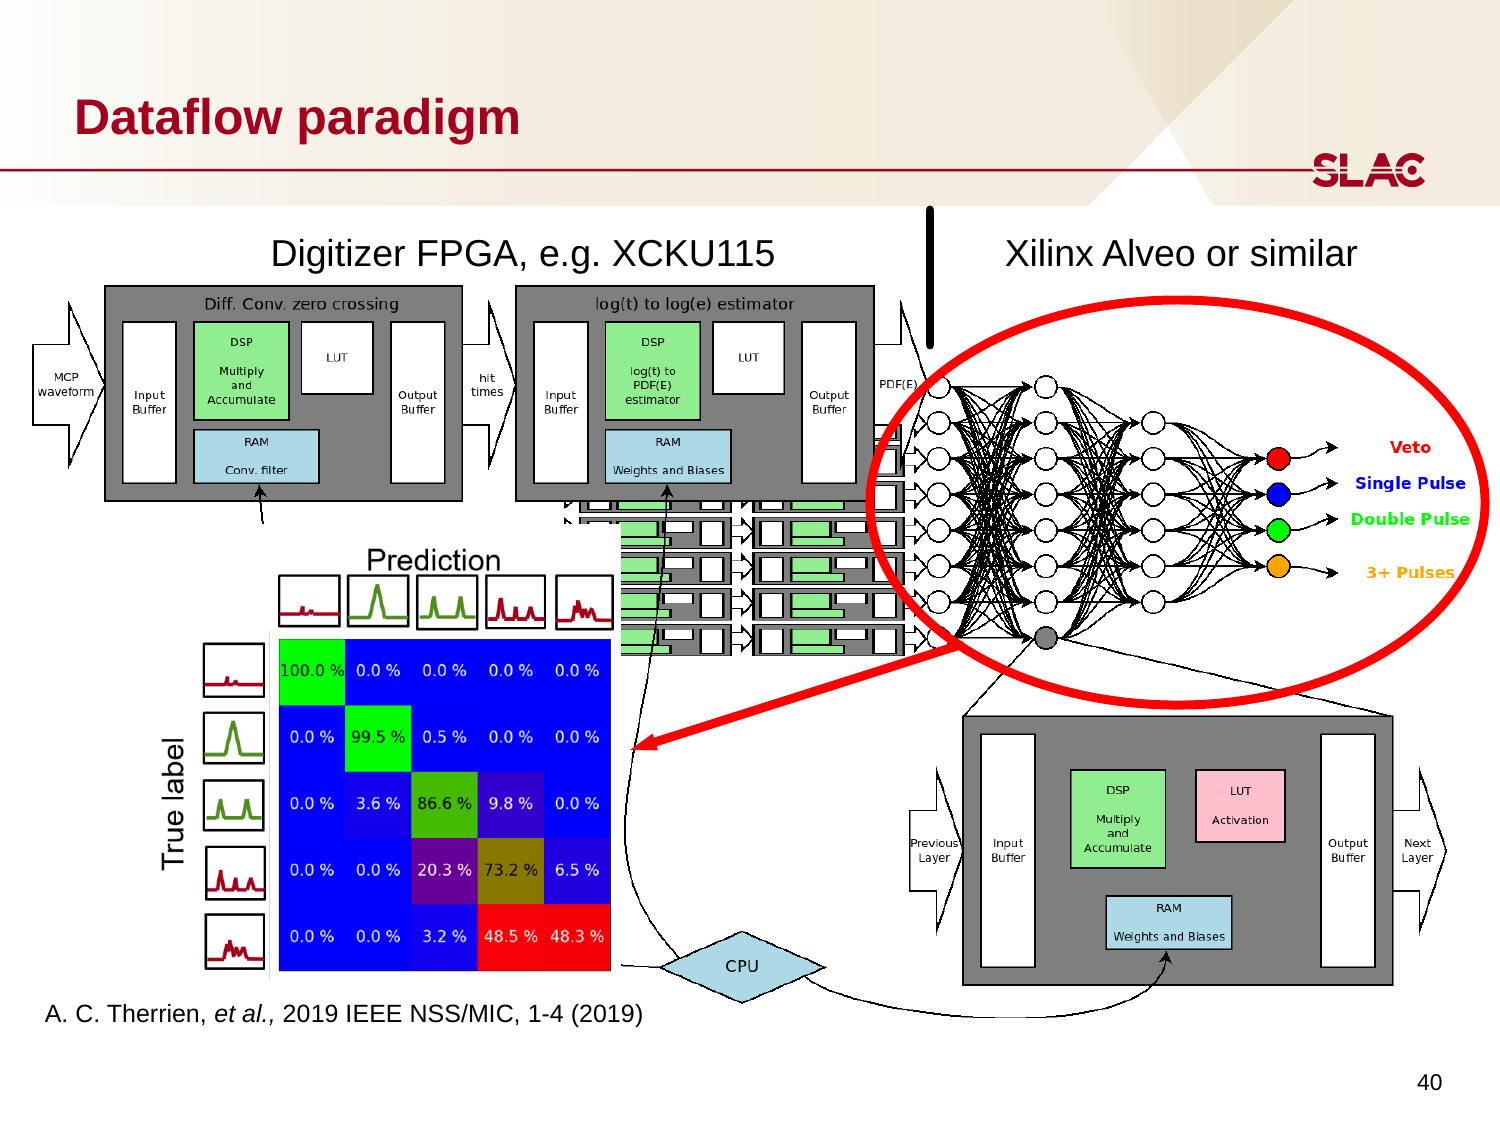

# Dataflow paradigm
Digitizer FPGA, e.g. XCKU115
Xilinx Alveo or similar
A. C. Therrien, et al., 2019 IEEE NSS/MIC, 1-4 (2019)